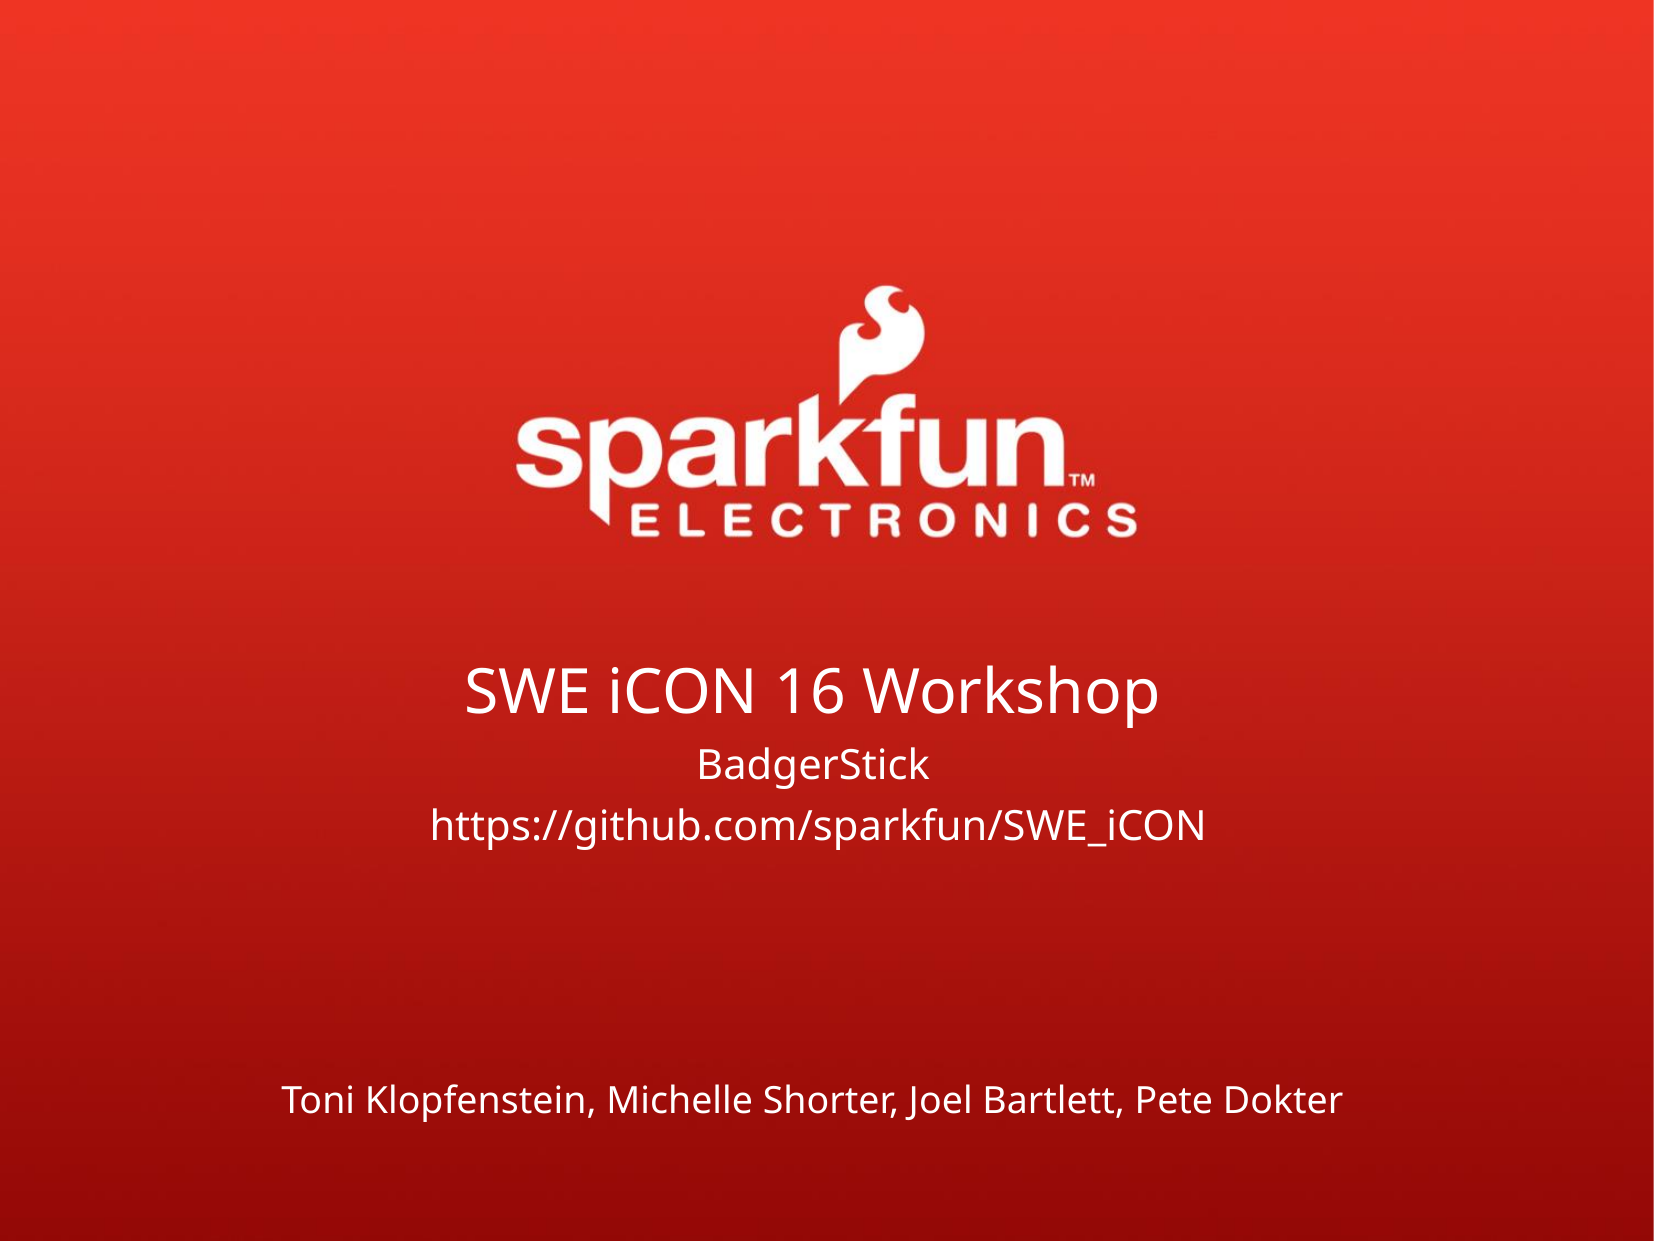

# SWE iCON 16 Workshop
BadgerStick
 https://github.com/sparkfun/SWE_iCON
Toni Klopfenstein, Michelle Shorter, Joel Bartlett, Pete Dokter